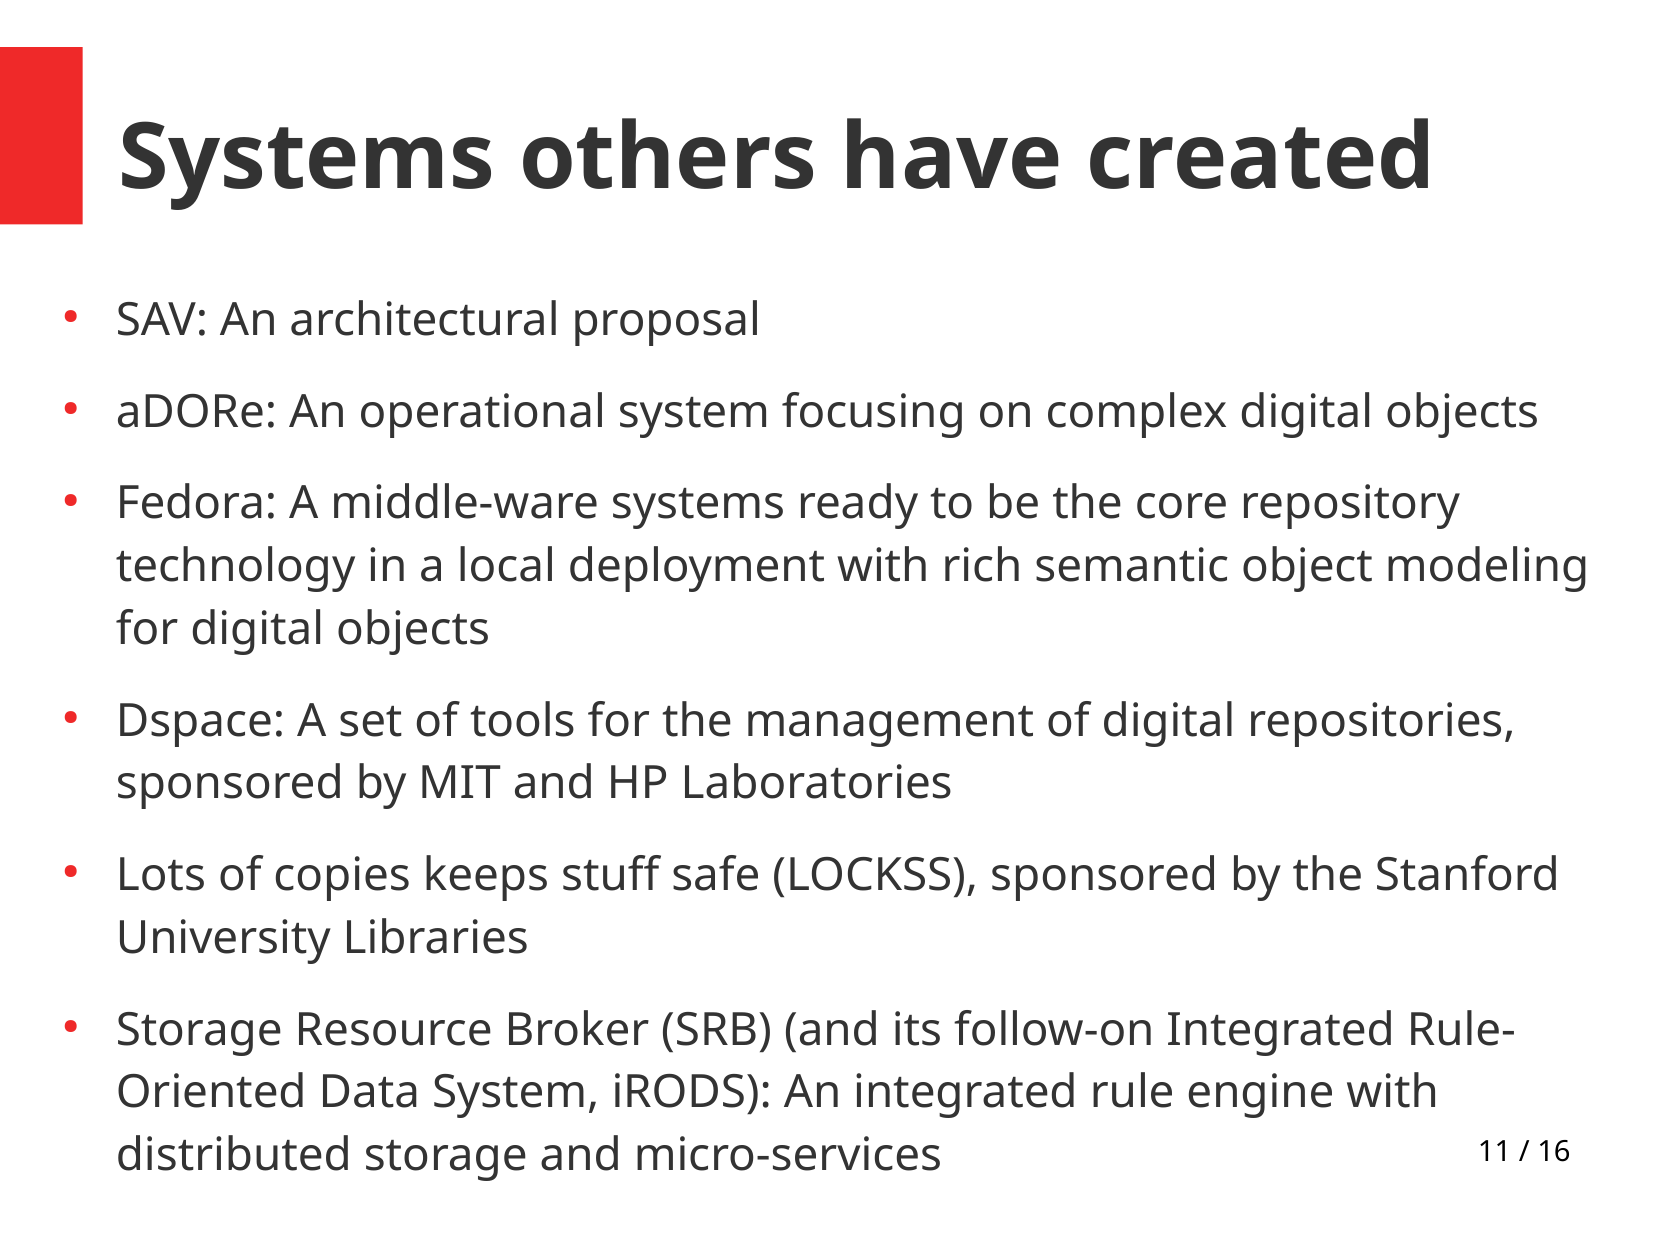

# Systems others have created
SAV: An architectural proposal
aDORe: An operational system focusing on complex digital objects
Fedora: A middle-ware systems ready to be the core repository technology in a local deployment with rich semantic object modeling for digital objects
Dspace: A set of tools for the management of digital repositories, sponsored by MIT and HP Laboratories
Lots of copies keeps stuff safe (LOCKSS), sponsored by the Stanford University Libraries
Storage Resource Broker (SRB) (and its follow-on Integrated Rule-Oriented Data System, iRODS): An integrated rule engine with distributed storage and micro-services
11